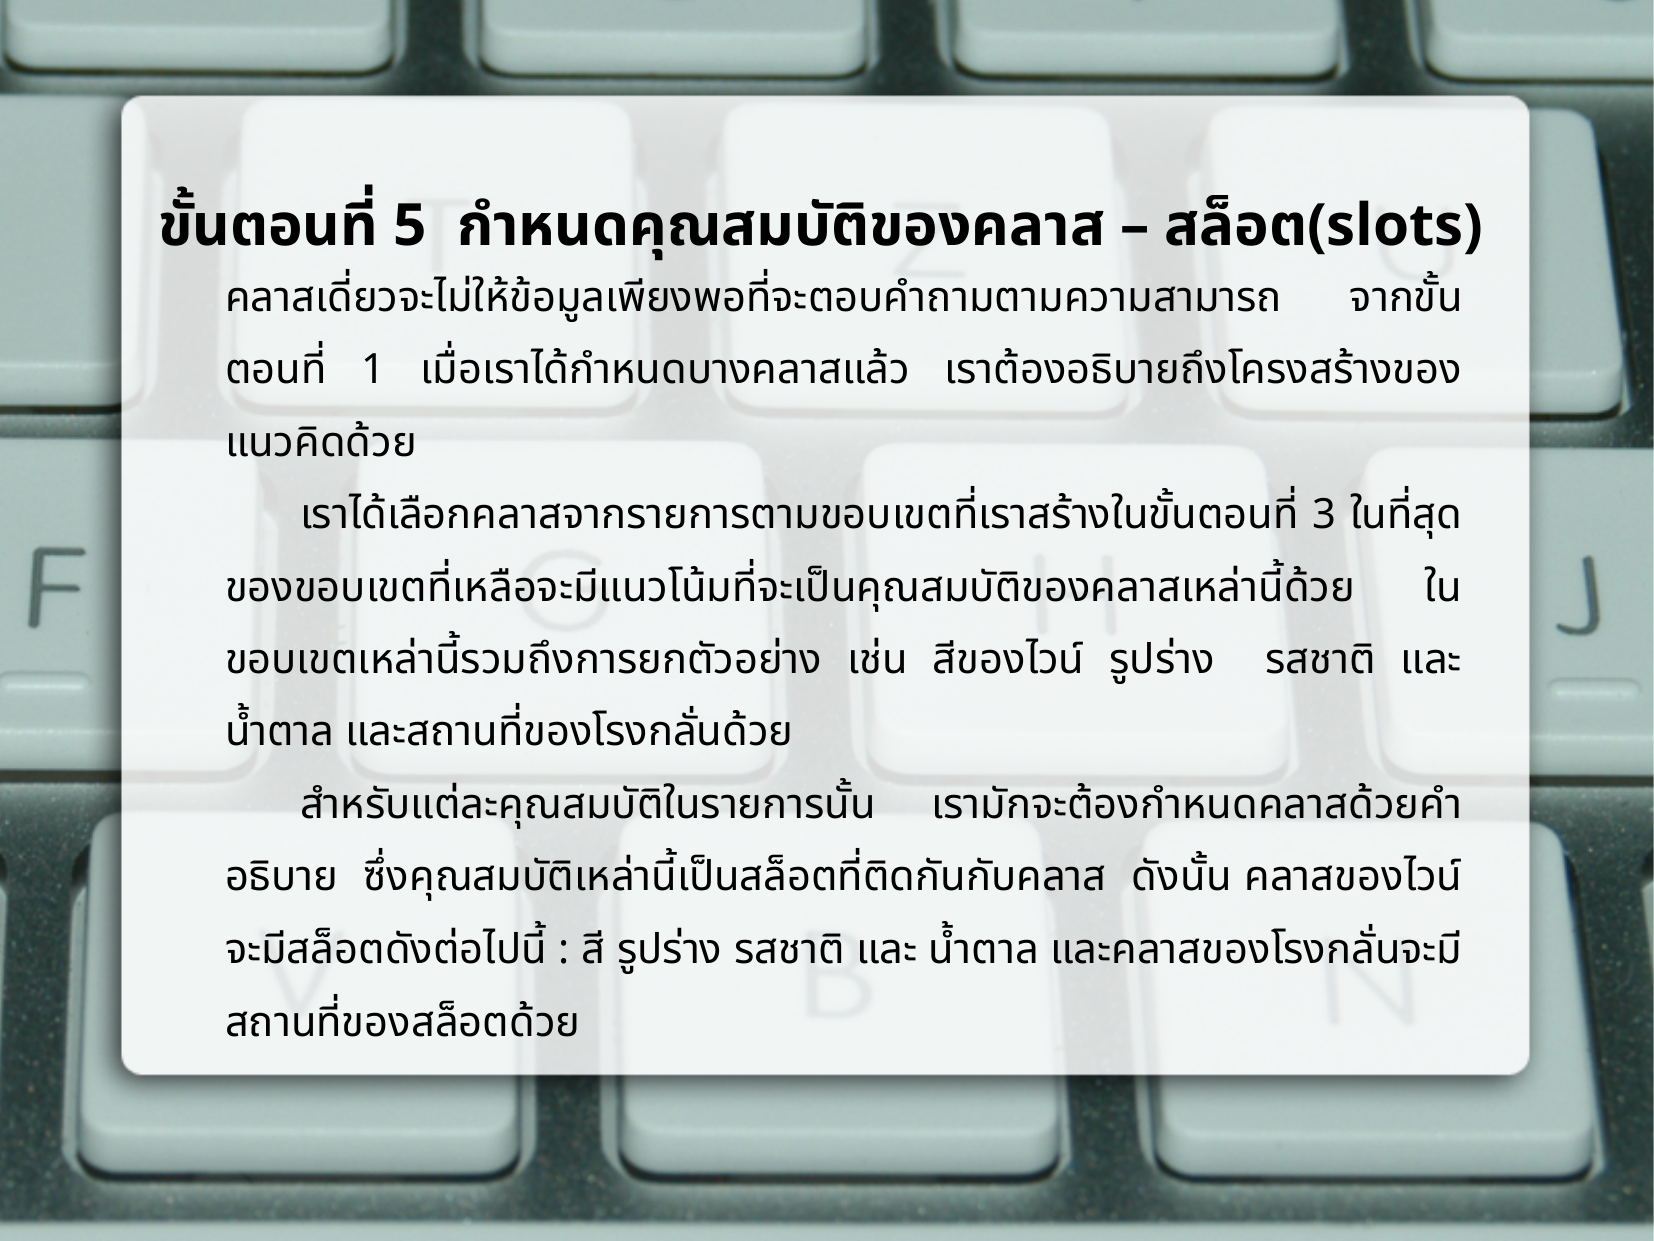

# ขั้นตอนที่ 5 กำหนดคุณสมบัติของคลาส – สล็อต(slots)
คลาสเดี่ยวจะไม่ให้ข้อมูลเพียงพอที่จะตอบคำถามตามความสามารถ จากขั้นตอนที่ 1 เมื่อเราได้กำหนดบางคลาสแล้ว เราต้องอธิบายถึงโครงสร้างของแนวคิดด้วย
	เราได้เลือกคลาสจากรายการตามขอบเขตที่เราสร้างในขั้นตอนที่ 3 ในที่สุดของขอบเขตที่เหลือจะมีแนวโน้มที่จะเป็นคุณสมบัติของคลาสเหล่านี้ด้วย ในขอบเขตเหล่านี้รวมถึงการยกตัวอย่าง เช่น สีของไวน์ รูปร่าง รสชาติ และน้ำตาล และสถานที่ของโรงกลั่นด้วย
	สำหรับแต่ละคุณสมบัติในรายการนั้น เรามักจะต้องกำหนดคลาสด้วยคำอธิบาย ซึ่งคุณสมบัติเหล่านี้เป็นสล็อตที่ติดกันกับคลาส ดังนั้น คลาสของไวน์จะมีสล็อตดังต่อไปนี้ : สี รูปร่าง รสชาติ และ น้ำตาล และคลาสของโรงกลั่นจะมีสถานที่ของสล็อตด้วย